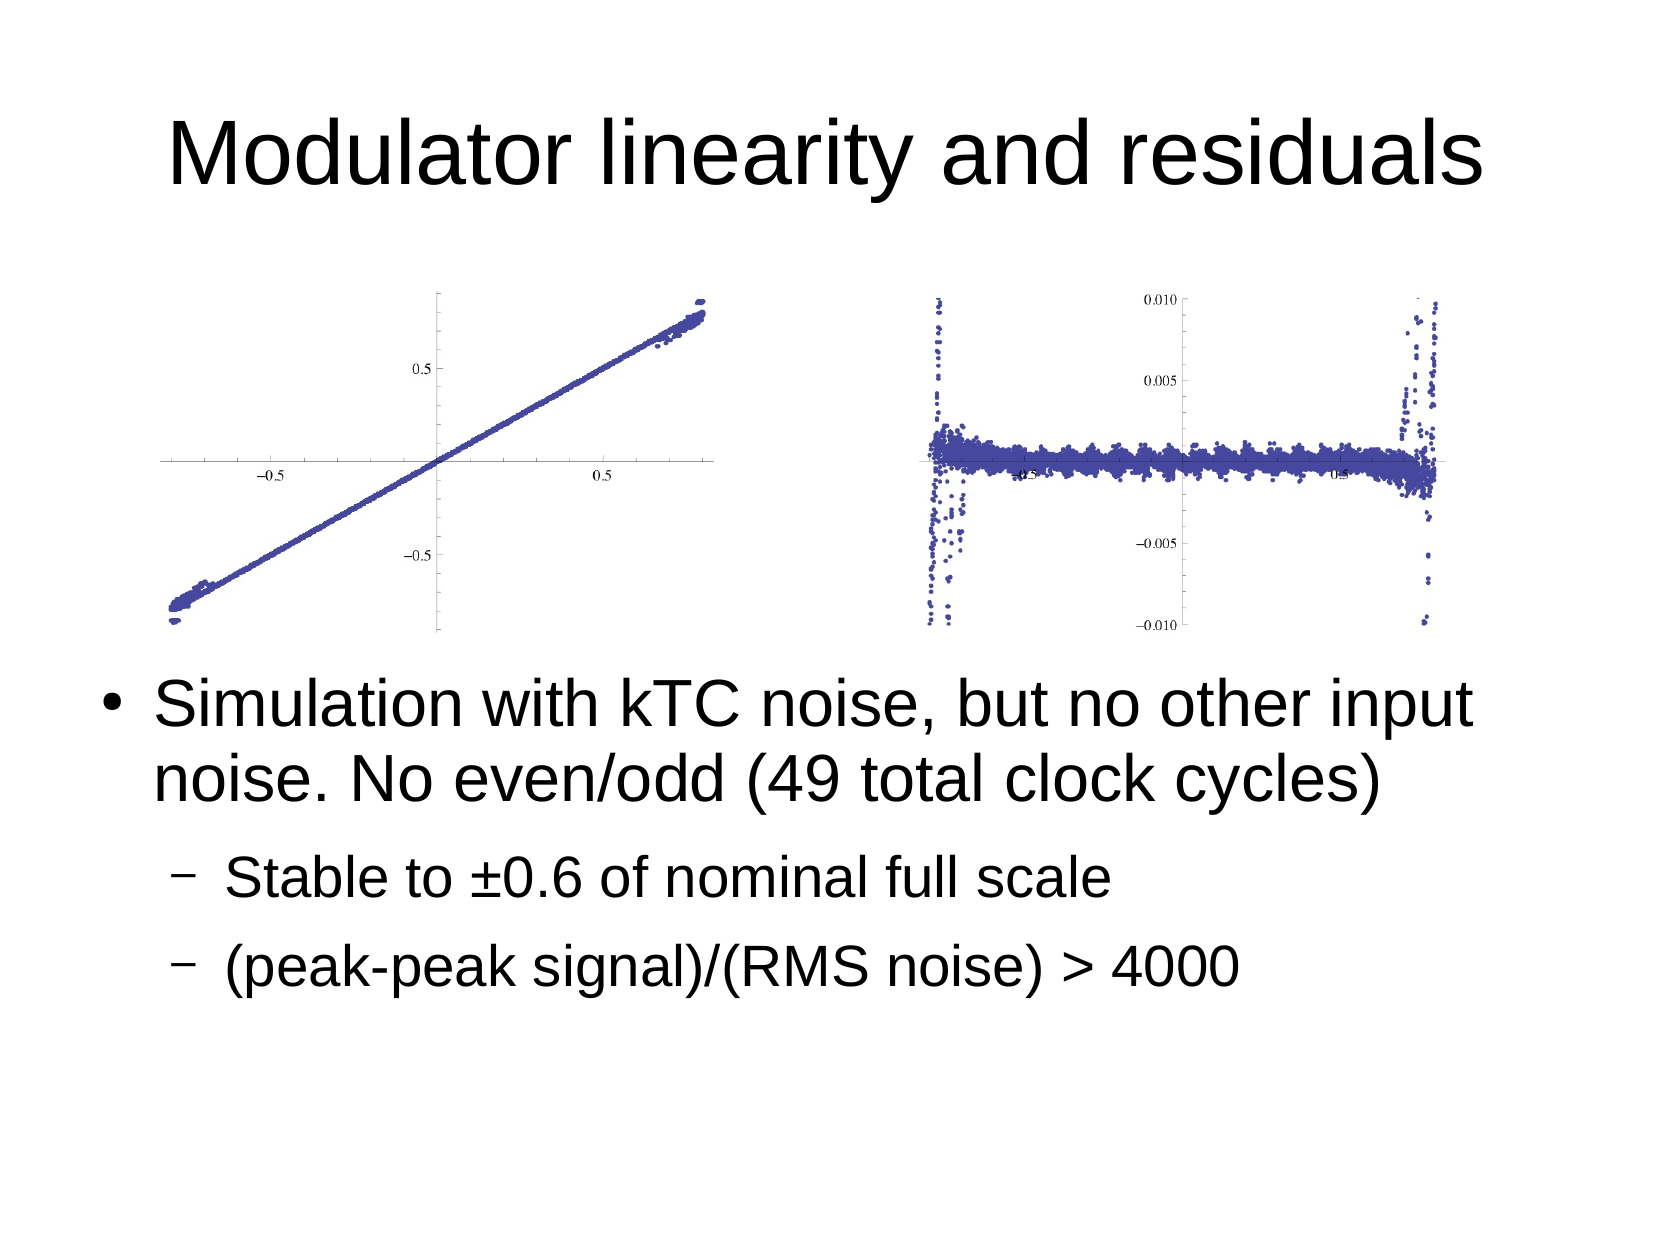

# Modulator linearity and residuals
Simulation with kTC noise, but no other input noise. No even/odd (49 total clock cycles)
Stable to ±0.6 of nominal full scale
(peak-peak signal)/(RMS noise) > 4000